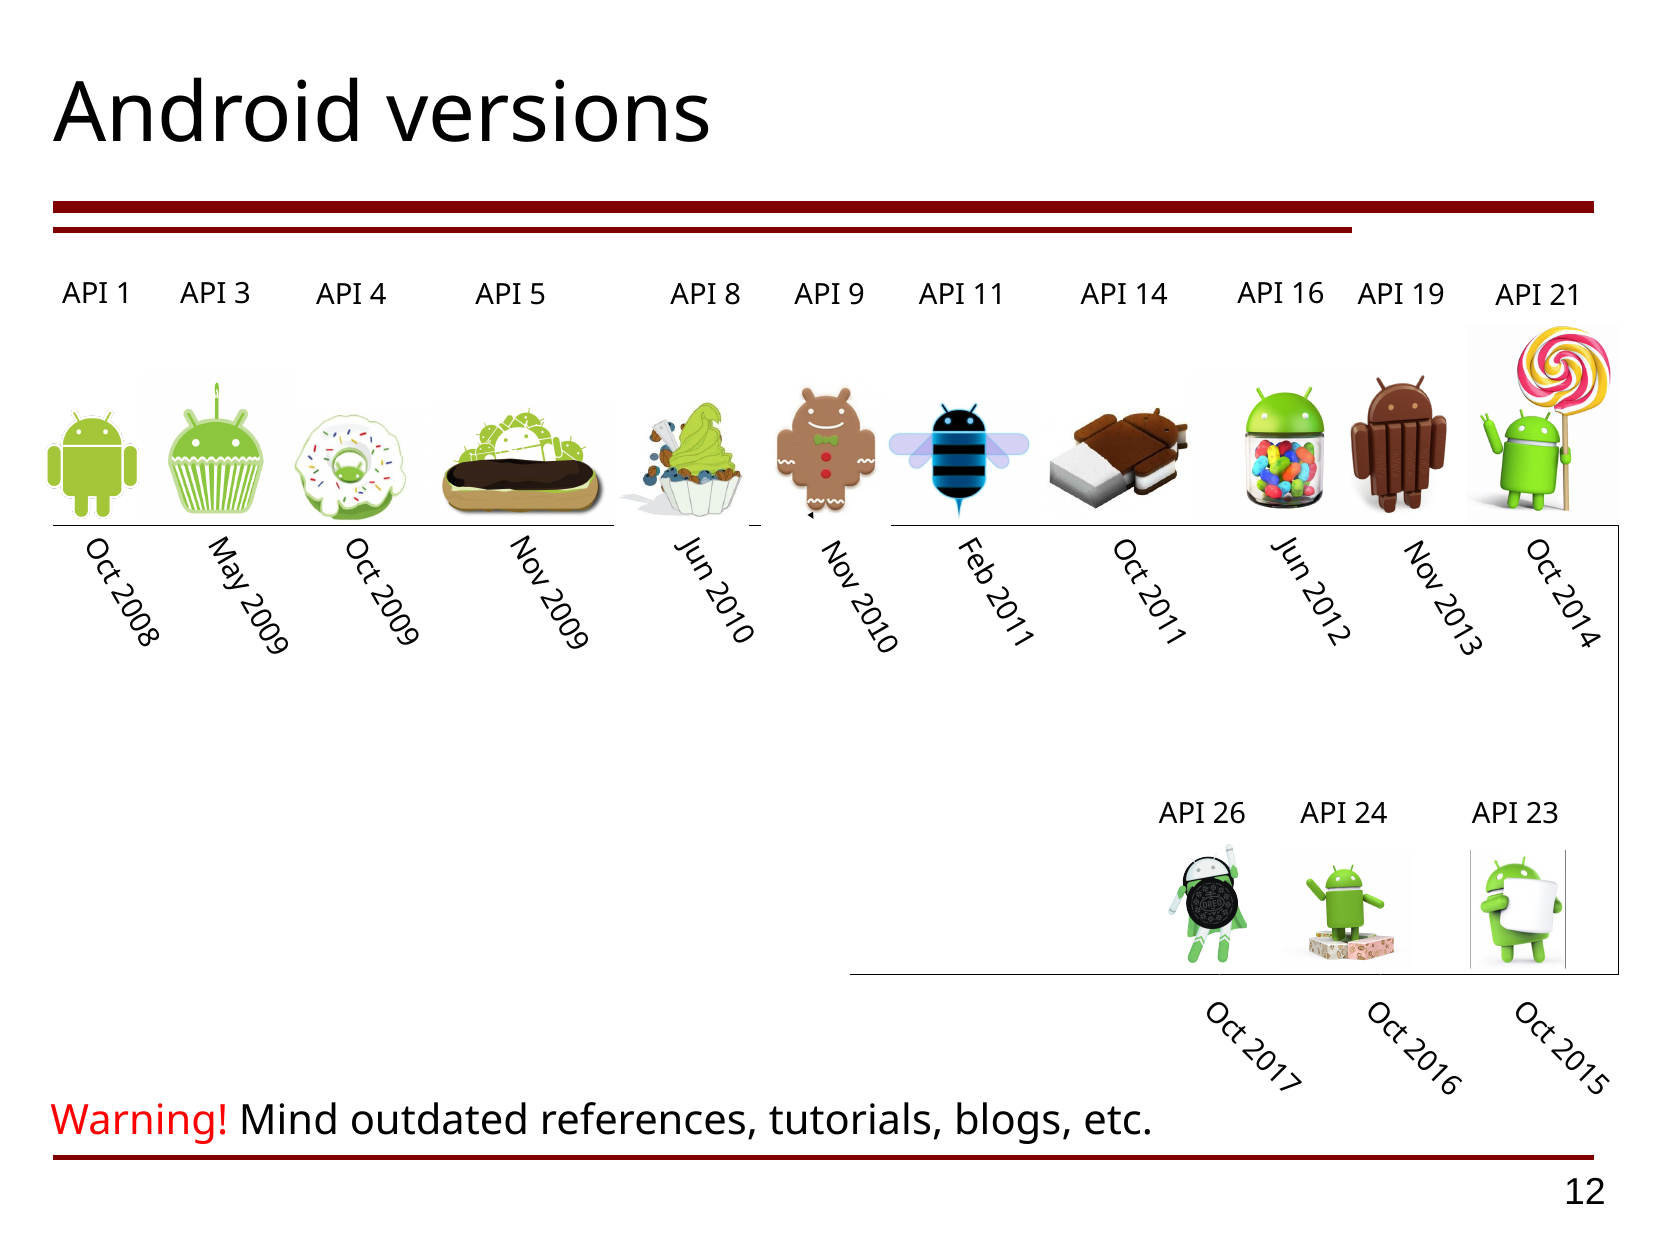

# Android versions
API 1
API 3
API 16
API 4
API 5
API 8
API 9
API 11
API 14
API 19
API 21
Oct 2014
Jun 2012
Oct 2011
Oct 2009
Feb 2011
Jun 2010
Oct 2008
May 2009
Nov 2009
Nov 2013
Nov 2010
API 26
API 24
API 23
Oct 2017
Oct 2016
Oct 2015
Warning! Mind outdated references, tutorials, blogs, etc.